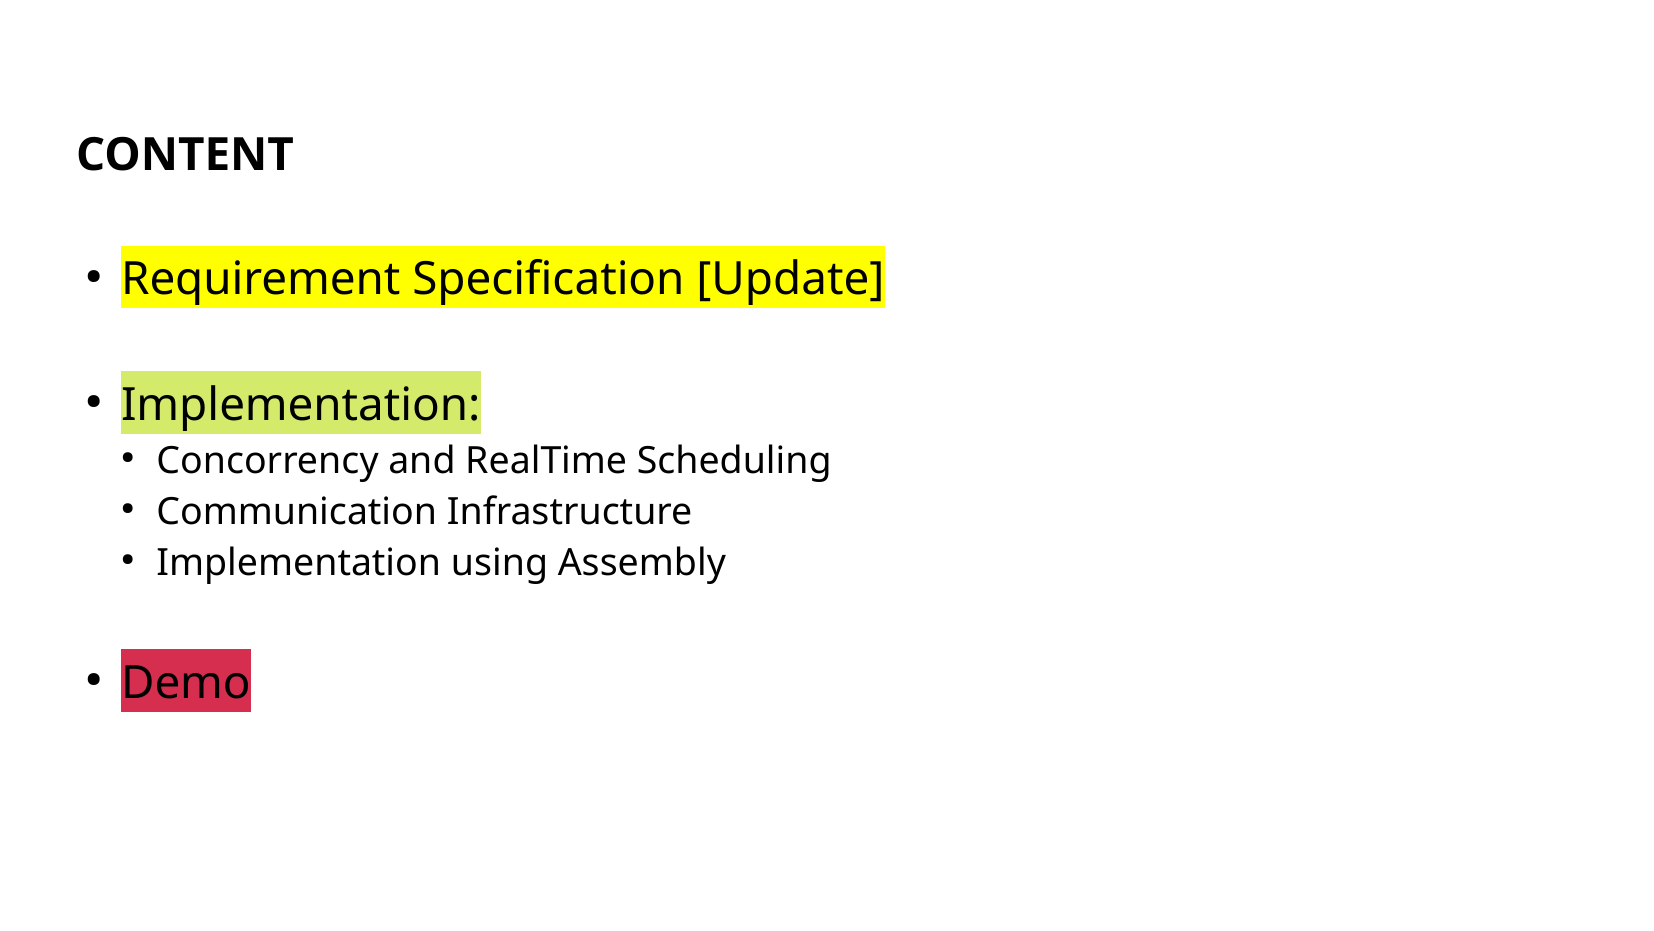

# CONTENT
Requirement Specification [Update]
Implementation:
Concorrency and RealTime Scheduling
Communication Infrastructure
Implementation using Assembly
Demo